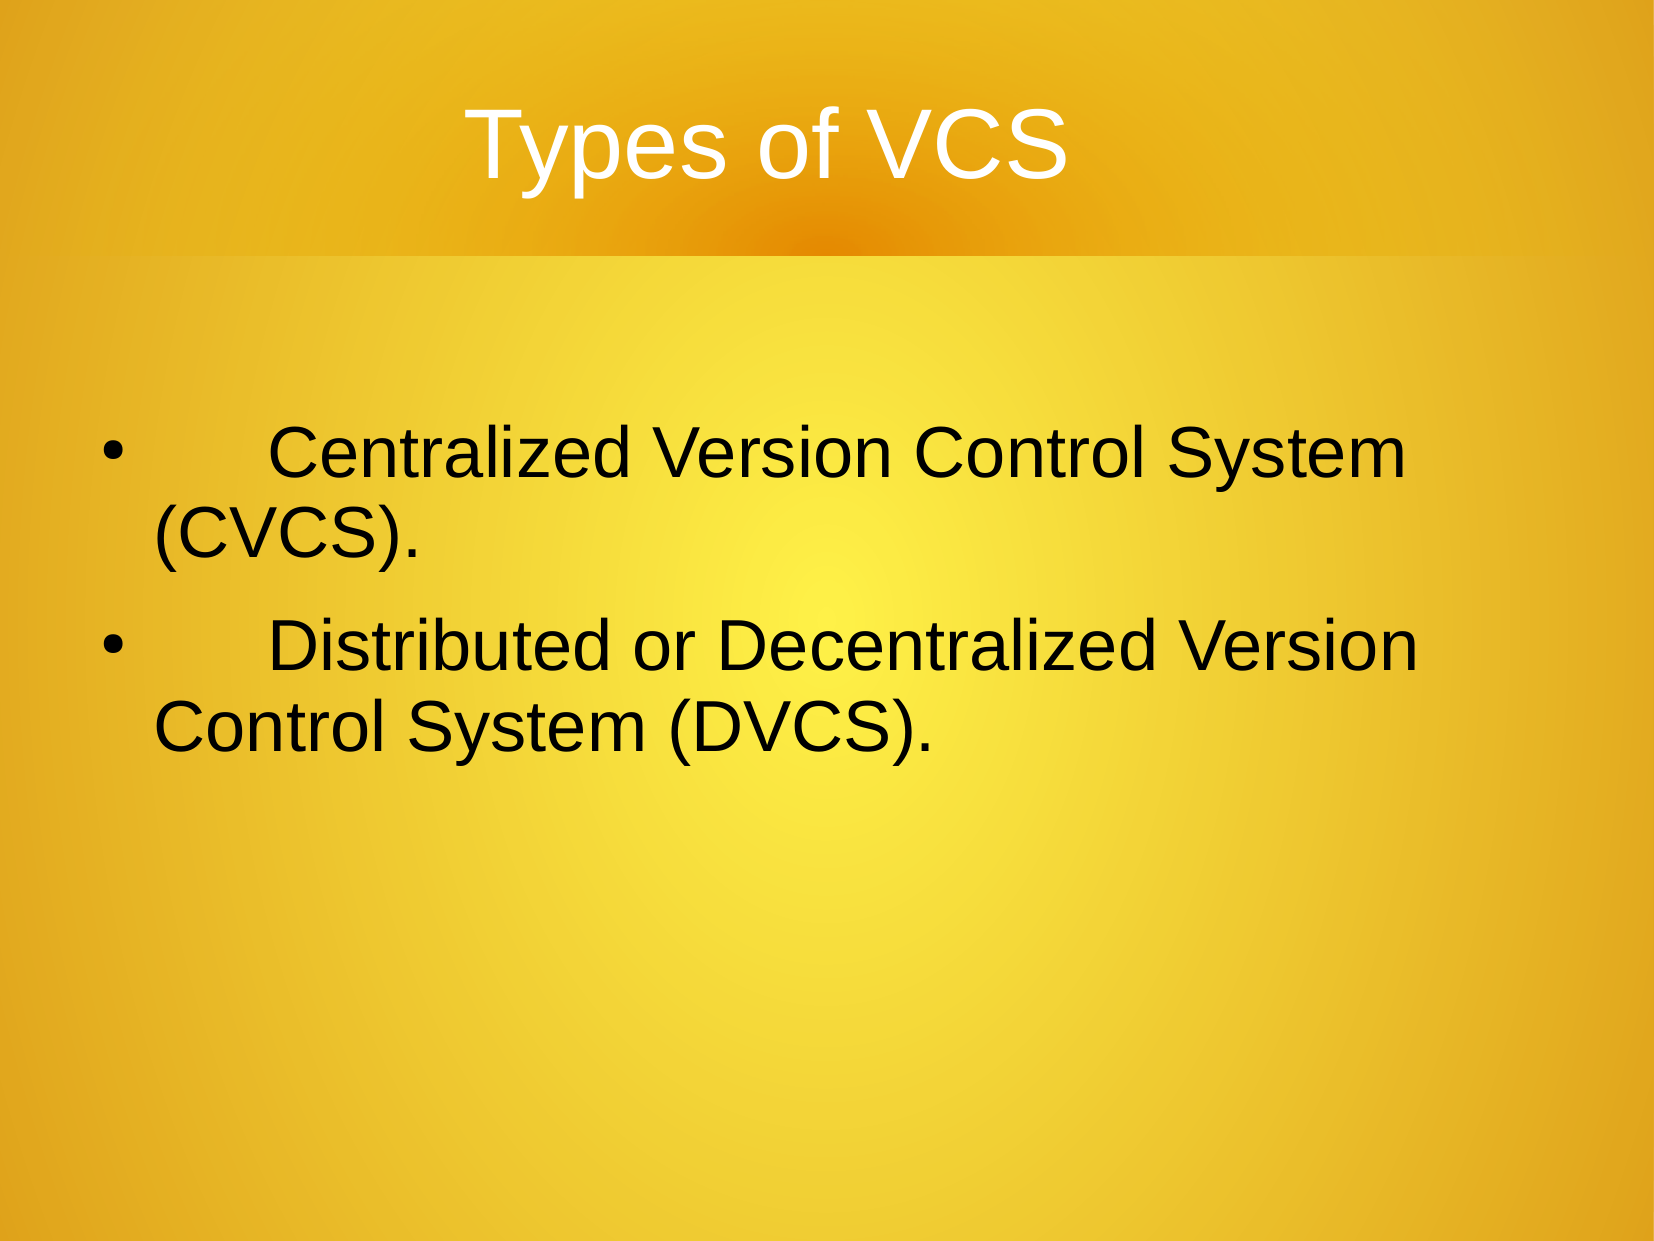

# Types of VCS
 	 Centralized Version Control System (CVCS).
 	 Distributed or Decentralized Version Control System (DVCS).